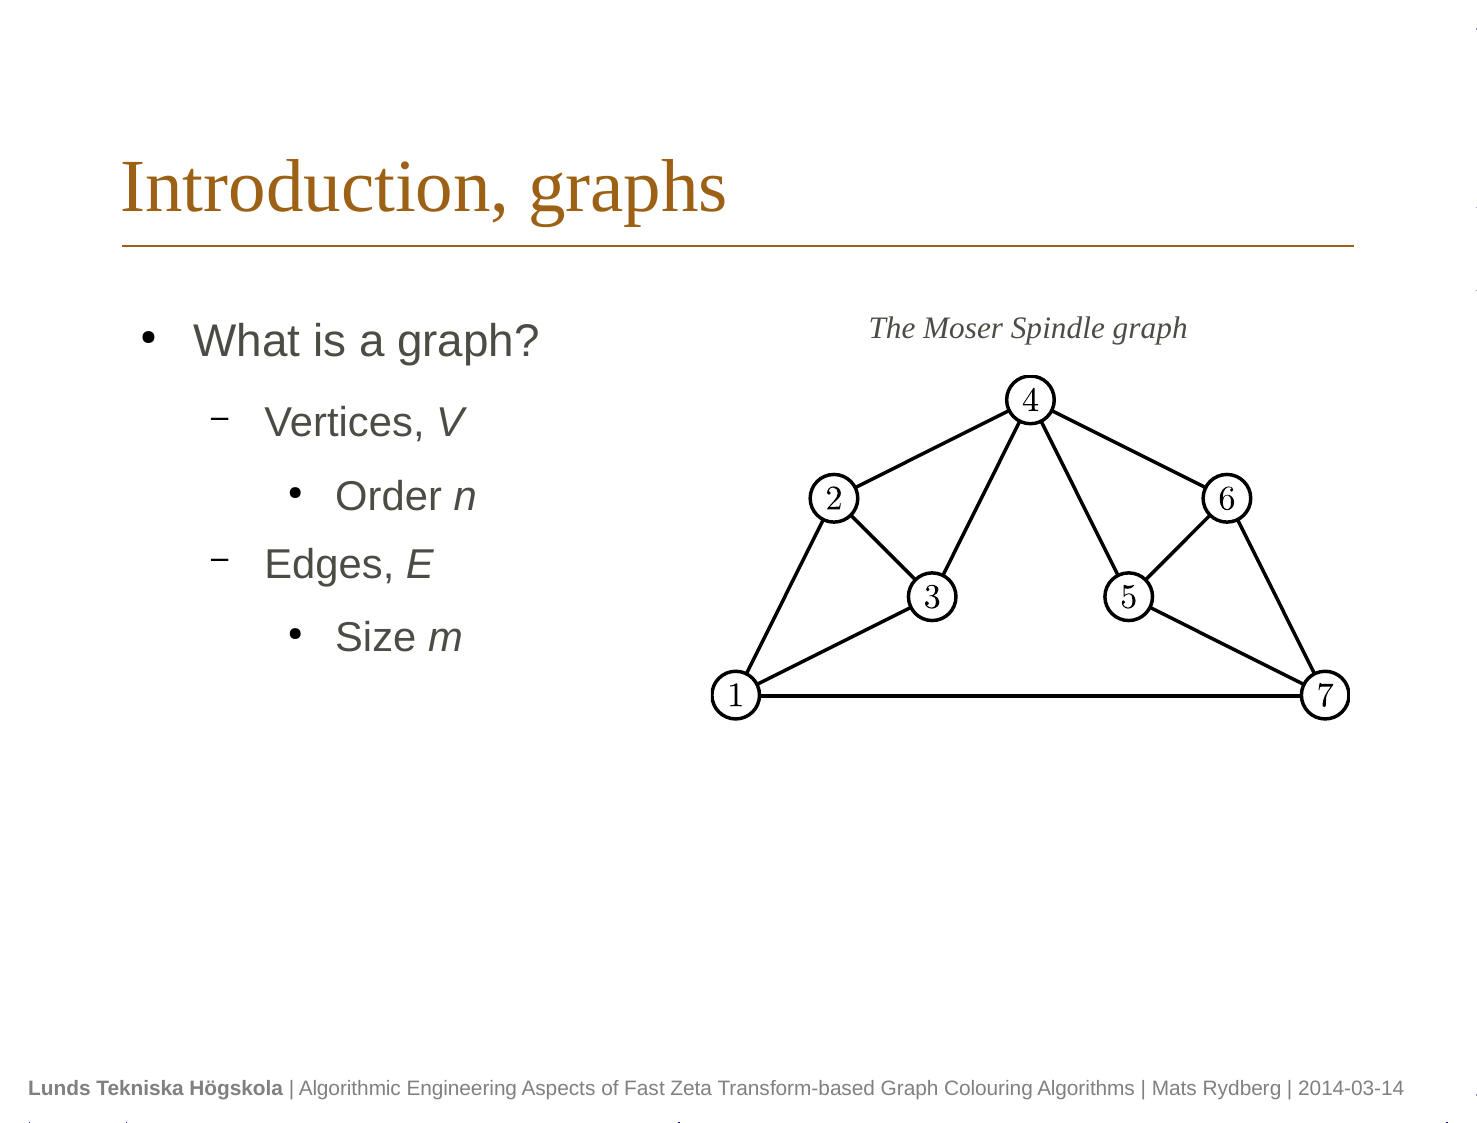

# Introduction, graphs
The Moser Spindle graph
What is a graph?
Vertices, V
Order n
Edges, E
Size m